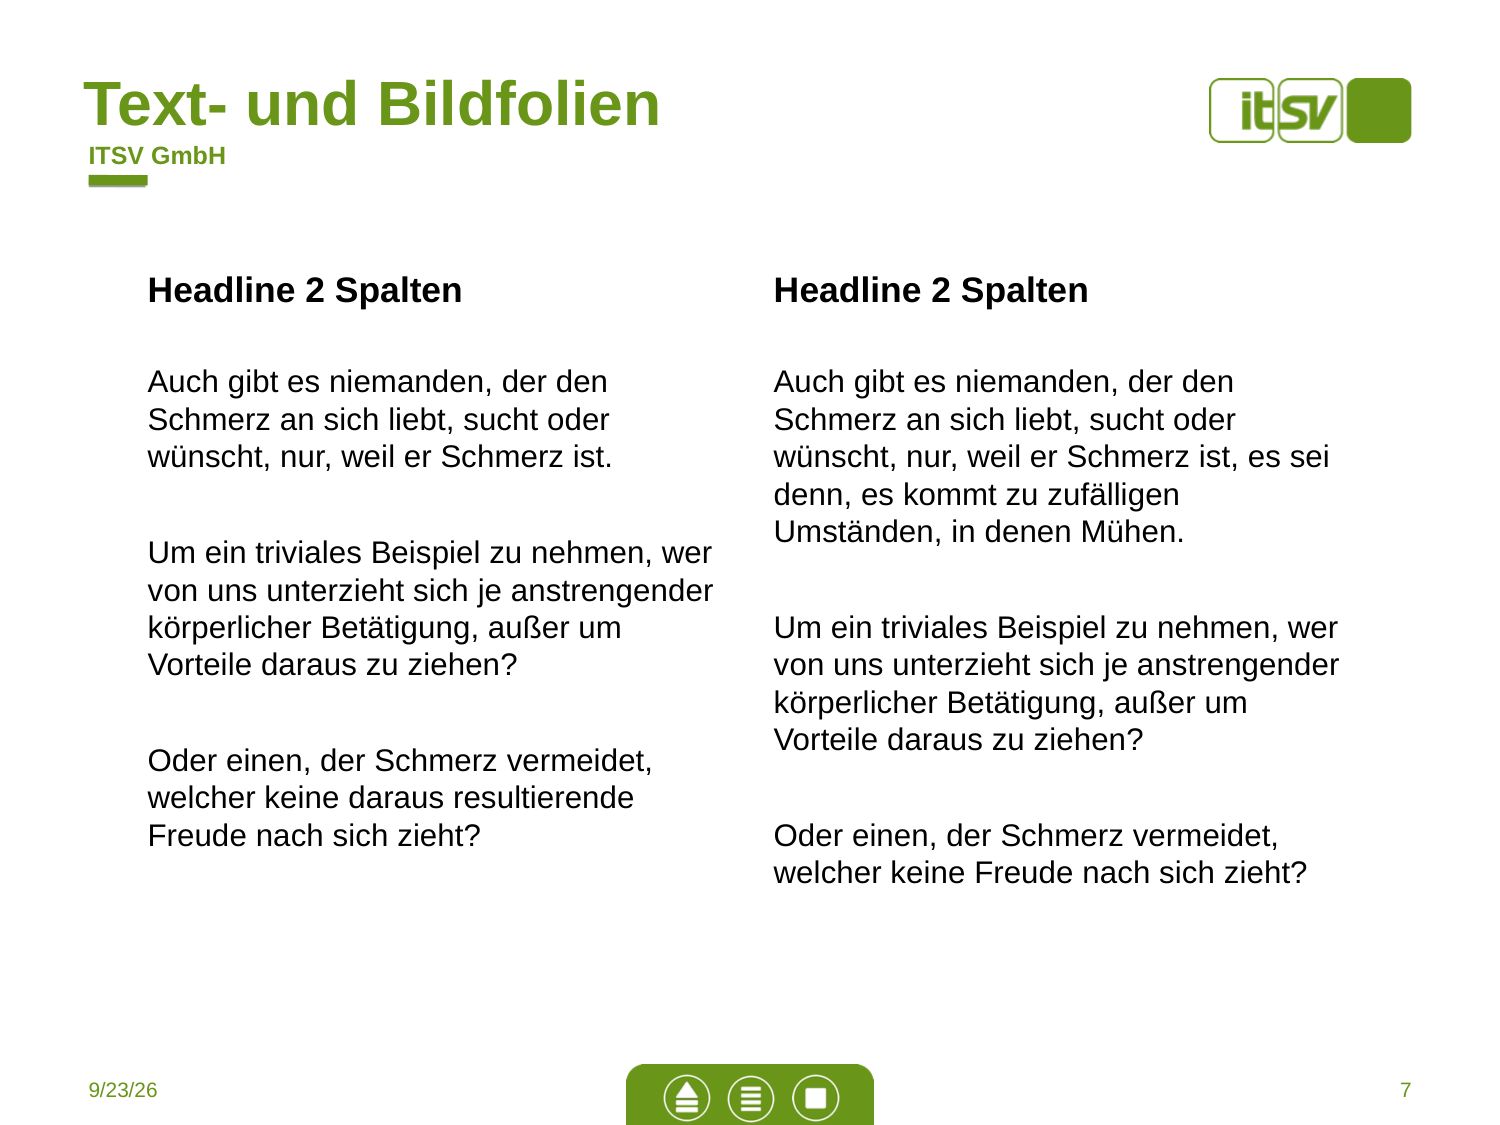

Text- und Bildfolien
Headline 2 Spalten
Headline 2 Spalten
# Auch gibt es niemanden, der den Schmerz an sich liebt, sucht oder wünscht, nur, weil er Schmerz ist.
Um ein triviales Beispiel zu nehmen, wer von uns unterzieht sich je anstrengender körperlicher Betätigung, außer um Vorteile daraus zu ziehen?
Oder einen, der Schmerz vermeidet, welcher keine daraus resultierende Freude nach sich zieht?
Auch gibt es niemanden, der den Schmerz an sich liebt, sucht oder wünscht, nur, weil er Schmerz ist, es sei denn, es kommt zu zufälligen Umständen, in denen Mühen.
Um ein triviales Beispiel zu nehmen, wer von uns unterzieht sich je anstrengender körperlicher Betätigung, außer um Vorteile daraus zu ziehen?
Oder einen, der Schmerz vermeidet, welcher keine Freude nach sich zieht?